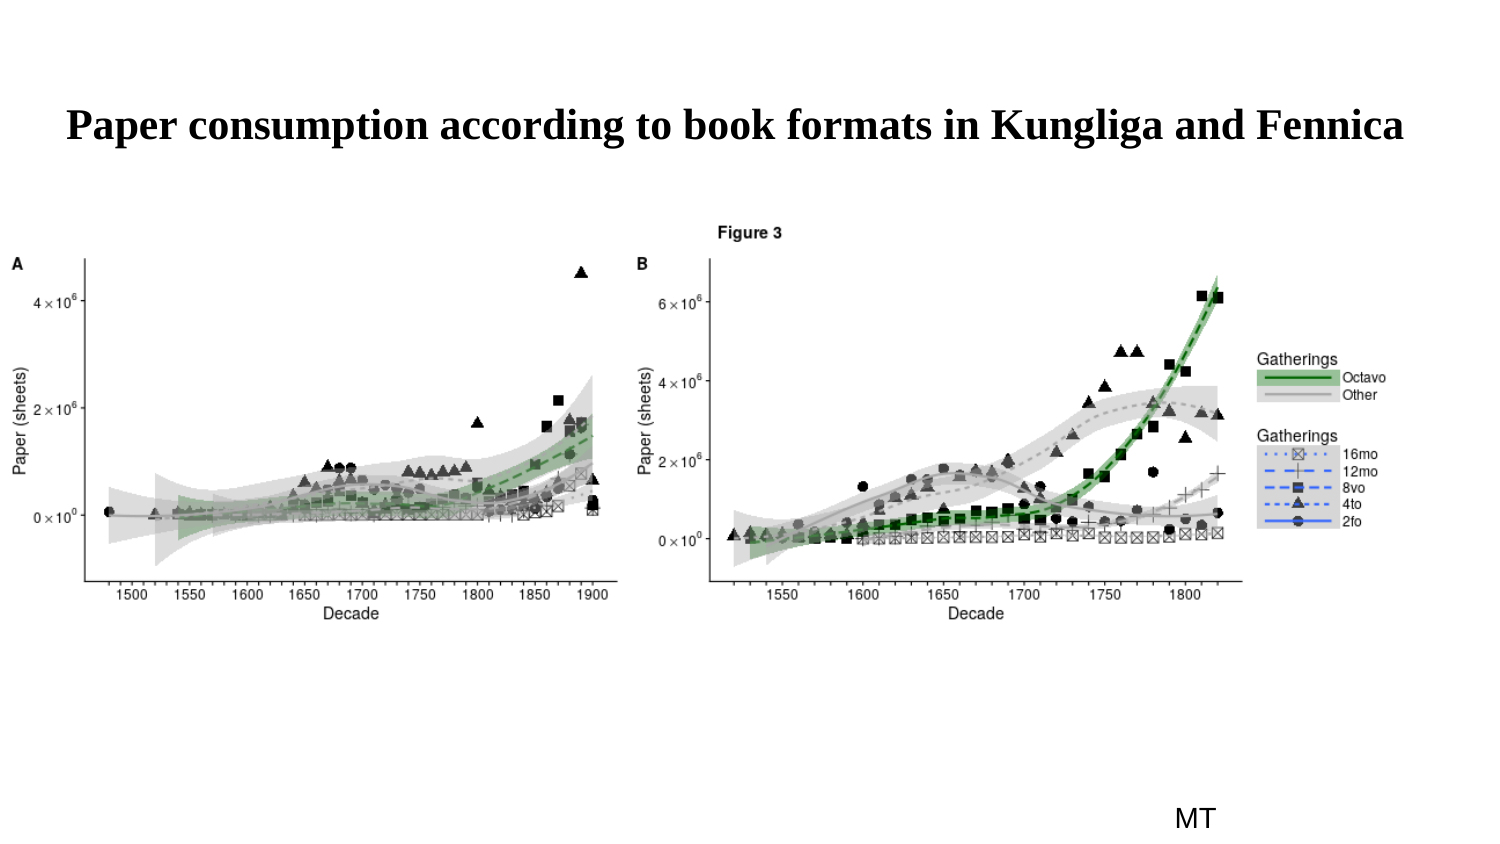

# Paper consumption according to book formats in Kungliga and Fennica
MT